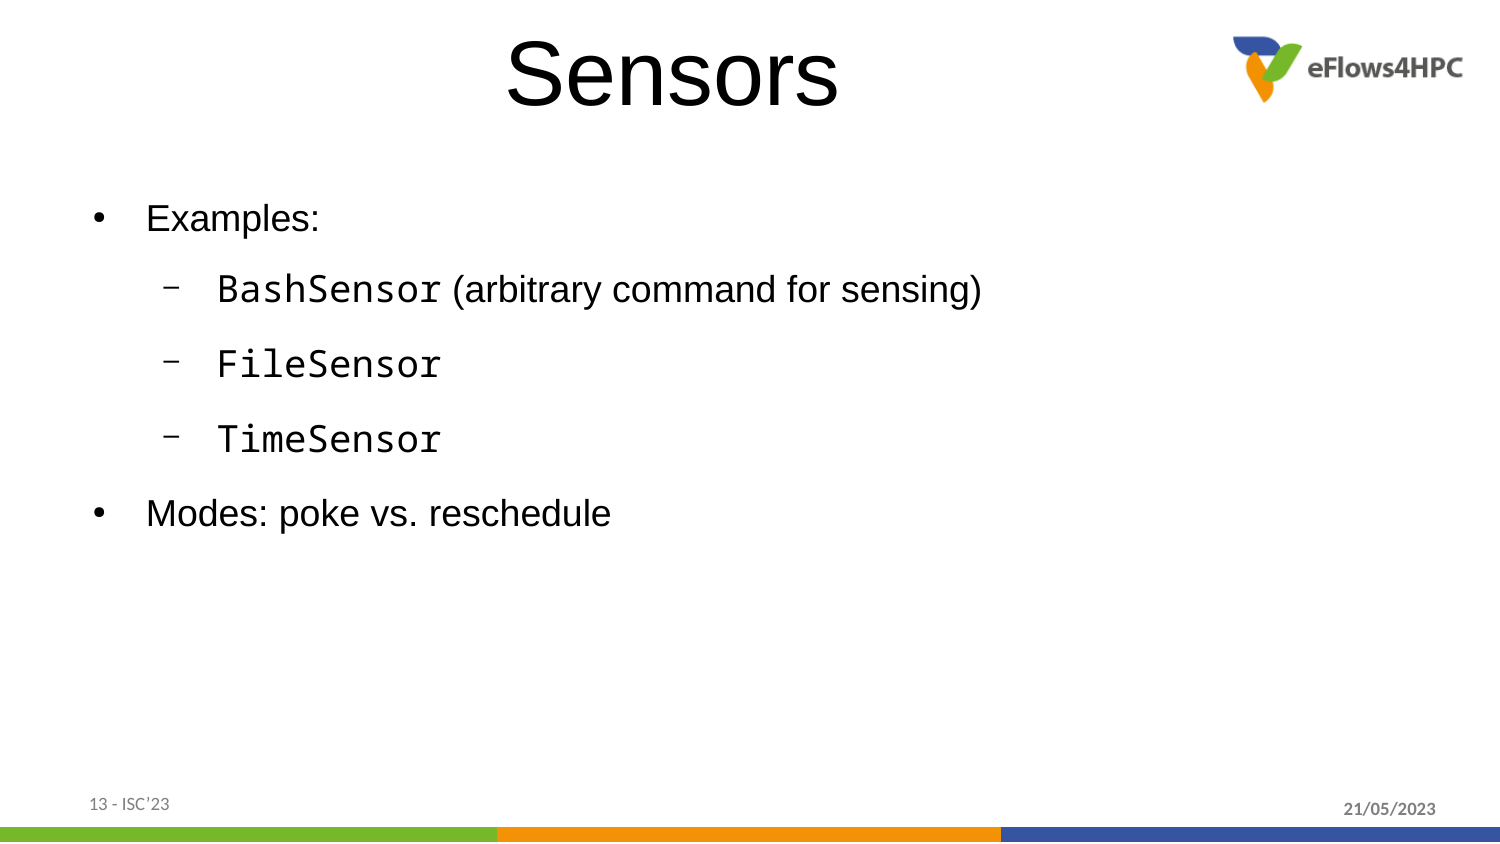

# Sensors
Examples:
BashSensor (arbitrary command for sensing)
FileSensor
TimeSensor
Modes: poke vs. reschedule